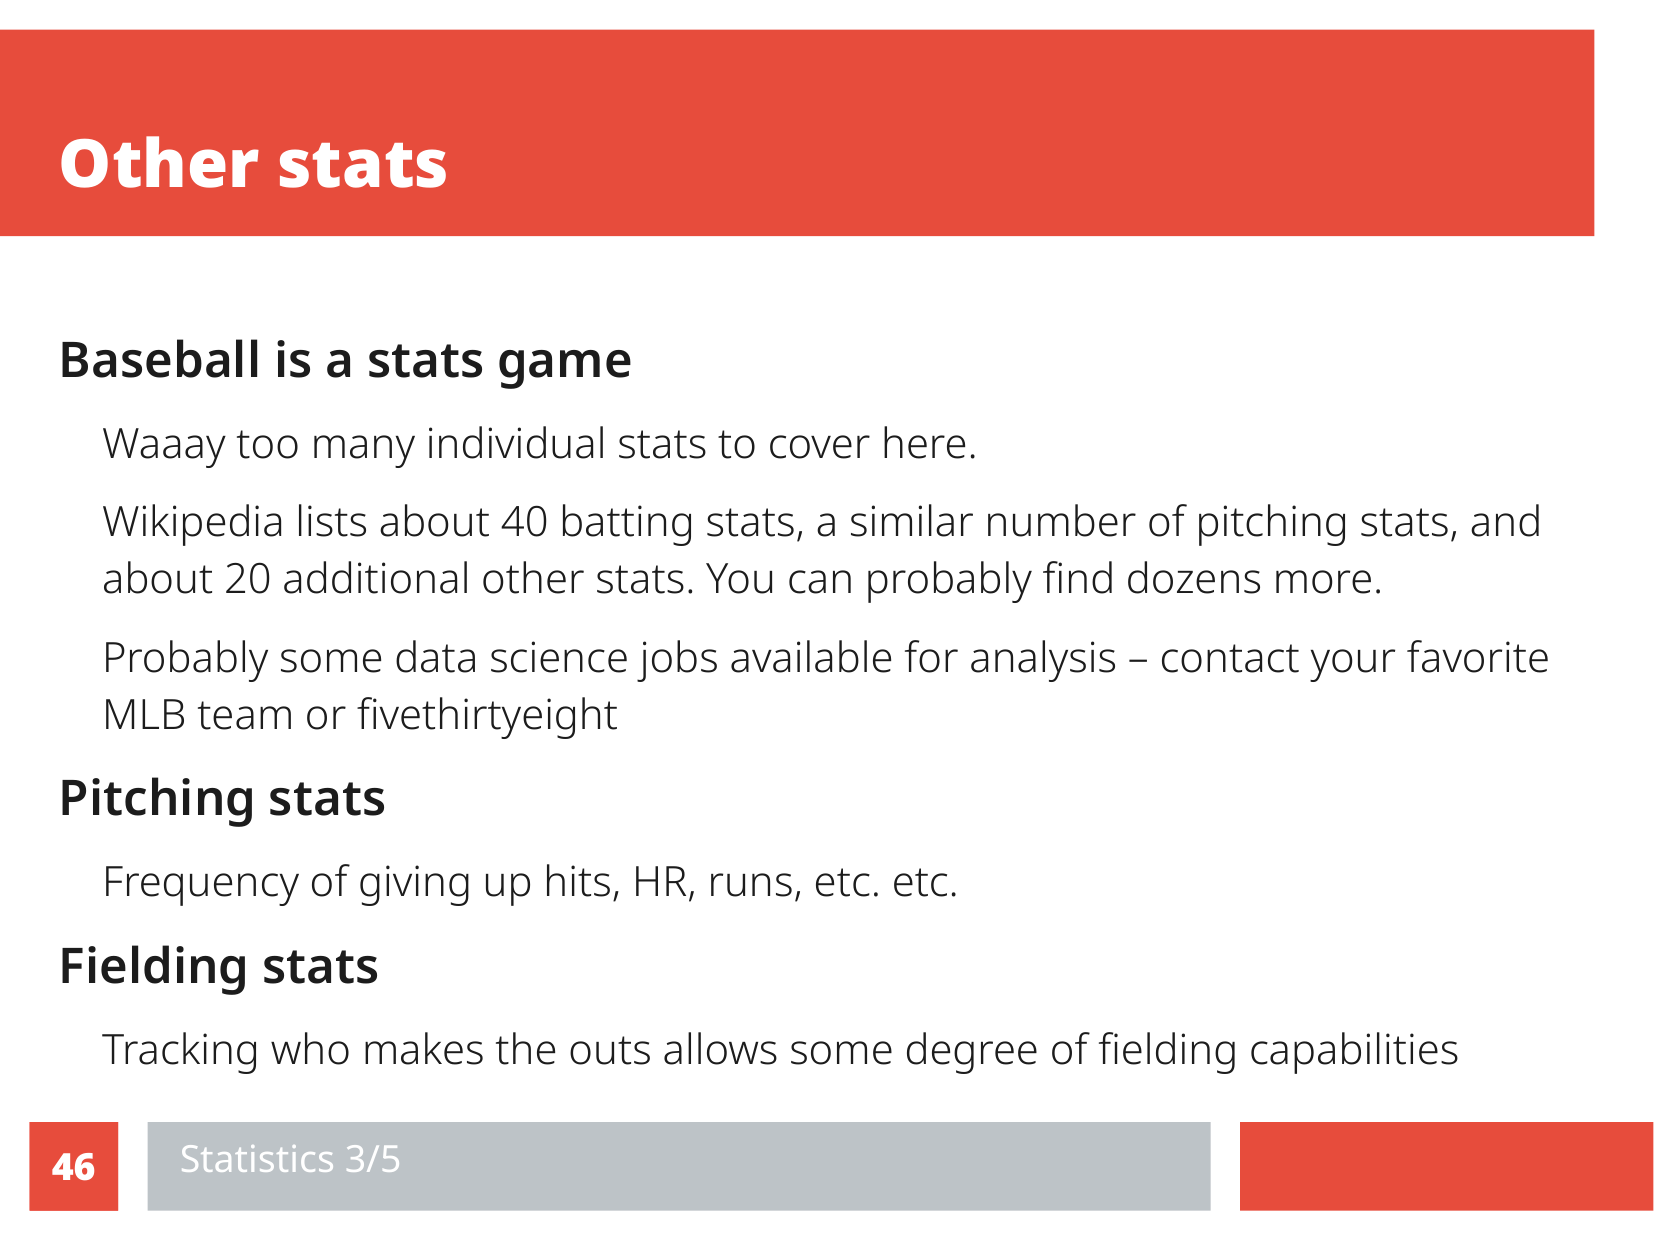

# Other stats
Baseball is a stats game
Waaay too many individual stats to cover here.
Wikipedia lists about 40 batting stats, a similar number of pitching stats, and about 20 additional other stats. You can probably find dozens more.
Probably some data science jobs available for analysis – contact your favorite MLB team or fivethirtyeight
Pitching stats
Frequency of giving up hits, HR, runs, etc. etc.
Fielding stats
Tracking who makes the outs allows some degree of fielding capabilities
46
Statistics 3/5